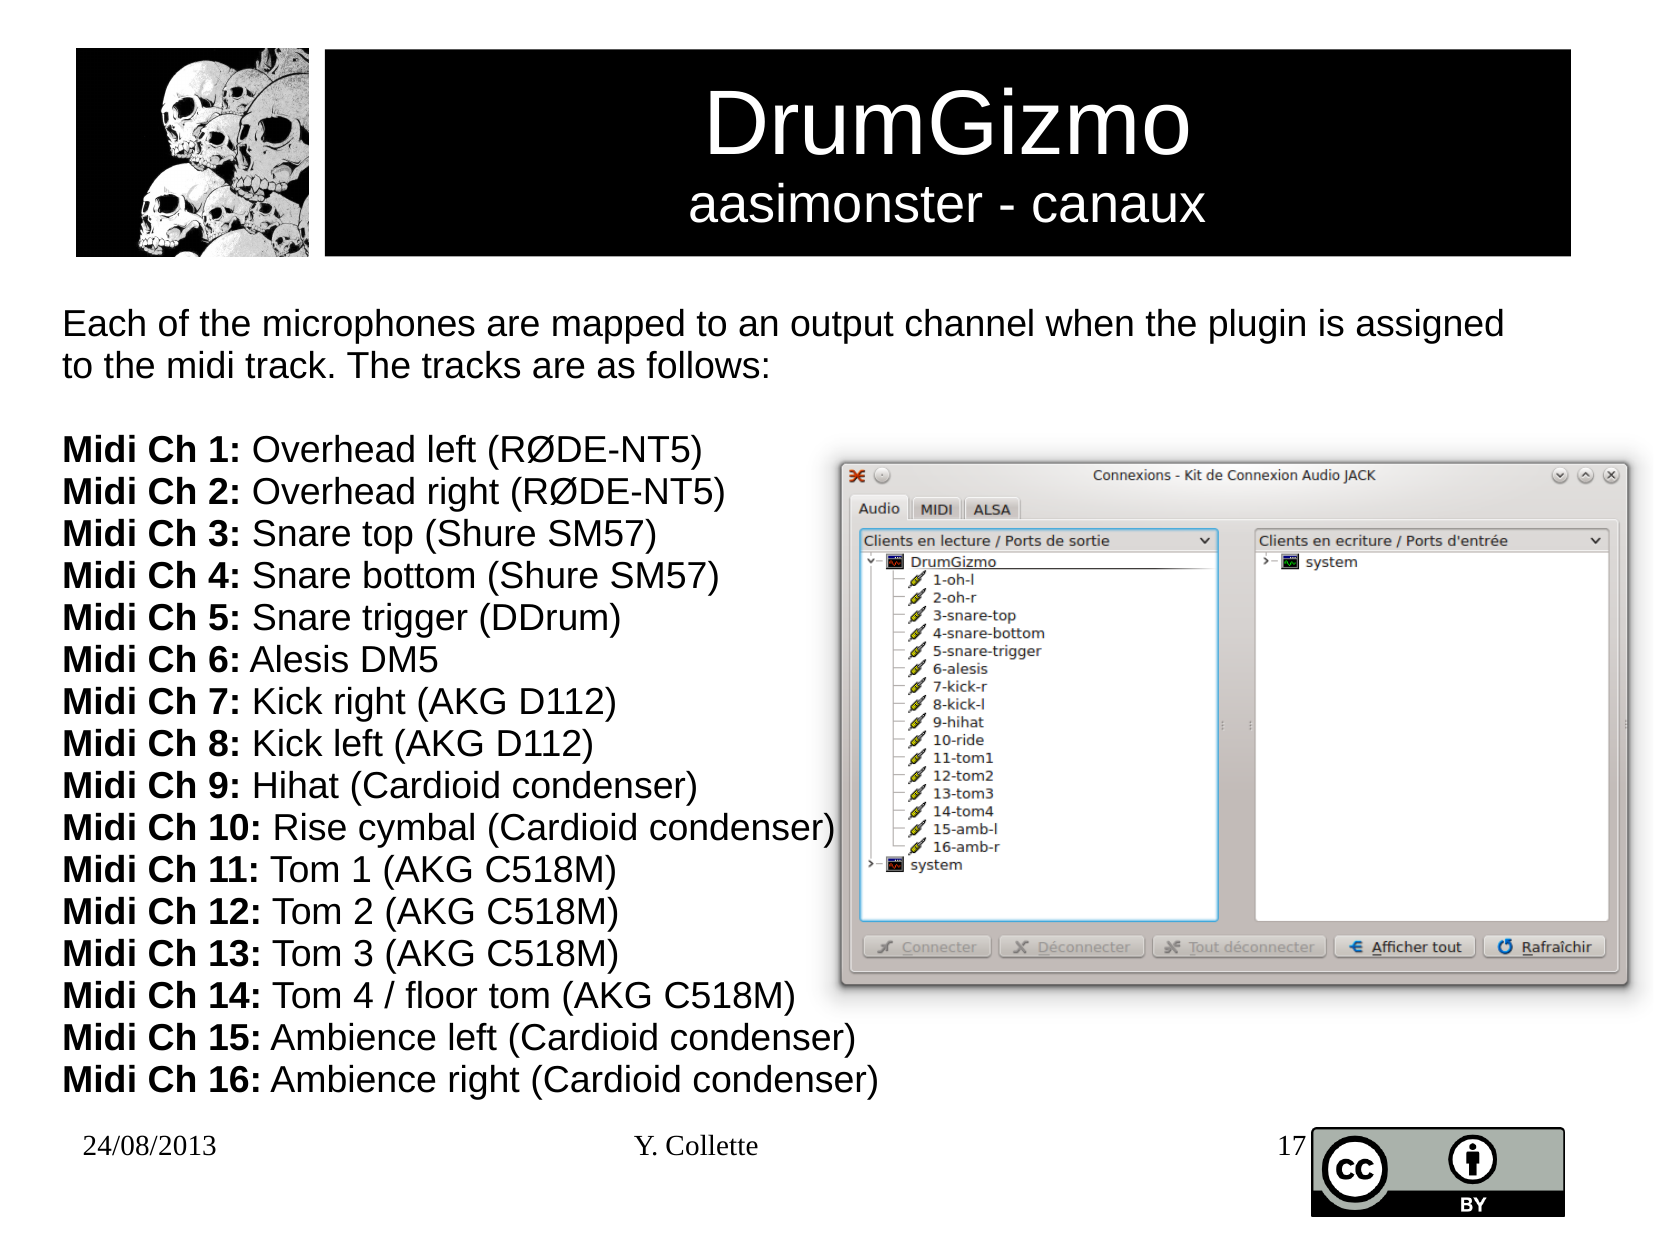

# DrumGizmo aasimonster - canaux
Each of the microphones are mapped to an output channel when the plugin is assigned to the midi track. The tracks are as follows:
Midi Ch 1: Overhead left (RØDE-NT5)
Midi Ch 2: Overhead right (RØDE-NT5)
Midi Ch 3: Snare top (Shure SM57)
Midi Ch 4: Snare bottom (Shure SM57)
Midi Ch 5: Snare trigger (DDrum)
Midi Ch 6: Alesis DM5
Midi Ch 7: Kick right (AKG D112)
Midi Ch 8: Kick left (AKG D112)
Midi Ch 9: Hihat (Cardioid condenser)
Midi Ch 10: Rise cymbal (Cardioid condenser)
Midi Ch 11: Tom 1 (AKG C518M)
Midi Ch 12: Tom 2 (AKG C518M)
Midi Ch 13: Tom 3 (AKG C518M)
Midi Ch 14: Tom 4 / floor tom (AKG C518M)
Midi Ch 15: Ambience left (Cardioid condenser)
Midi Ch 16: Ambience right (Cardioid condenser)
Y. Collette
17